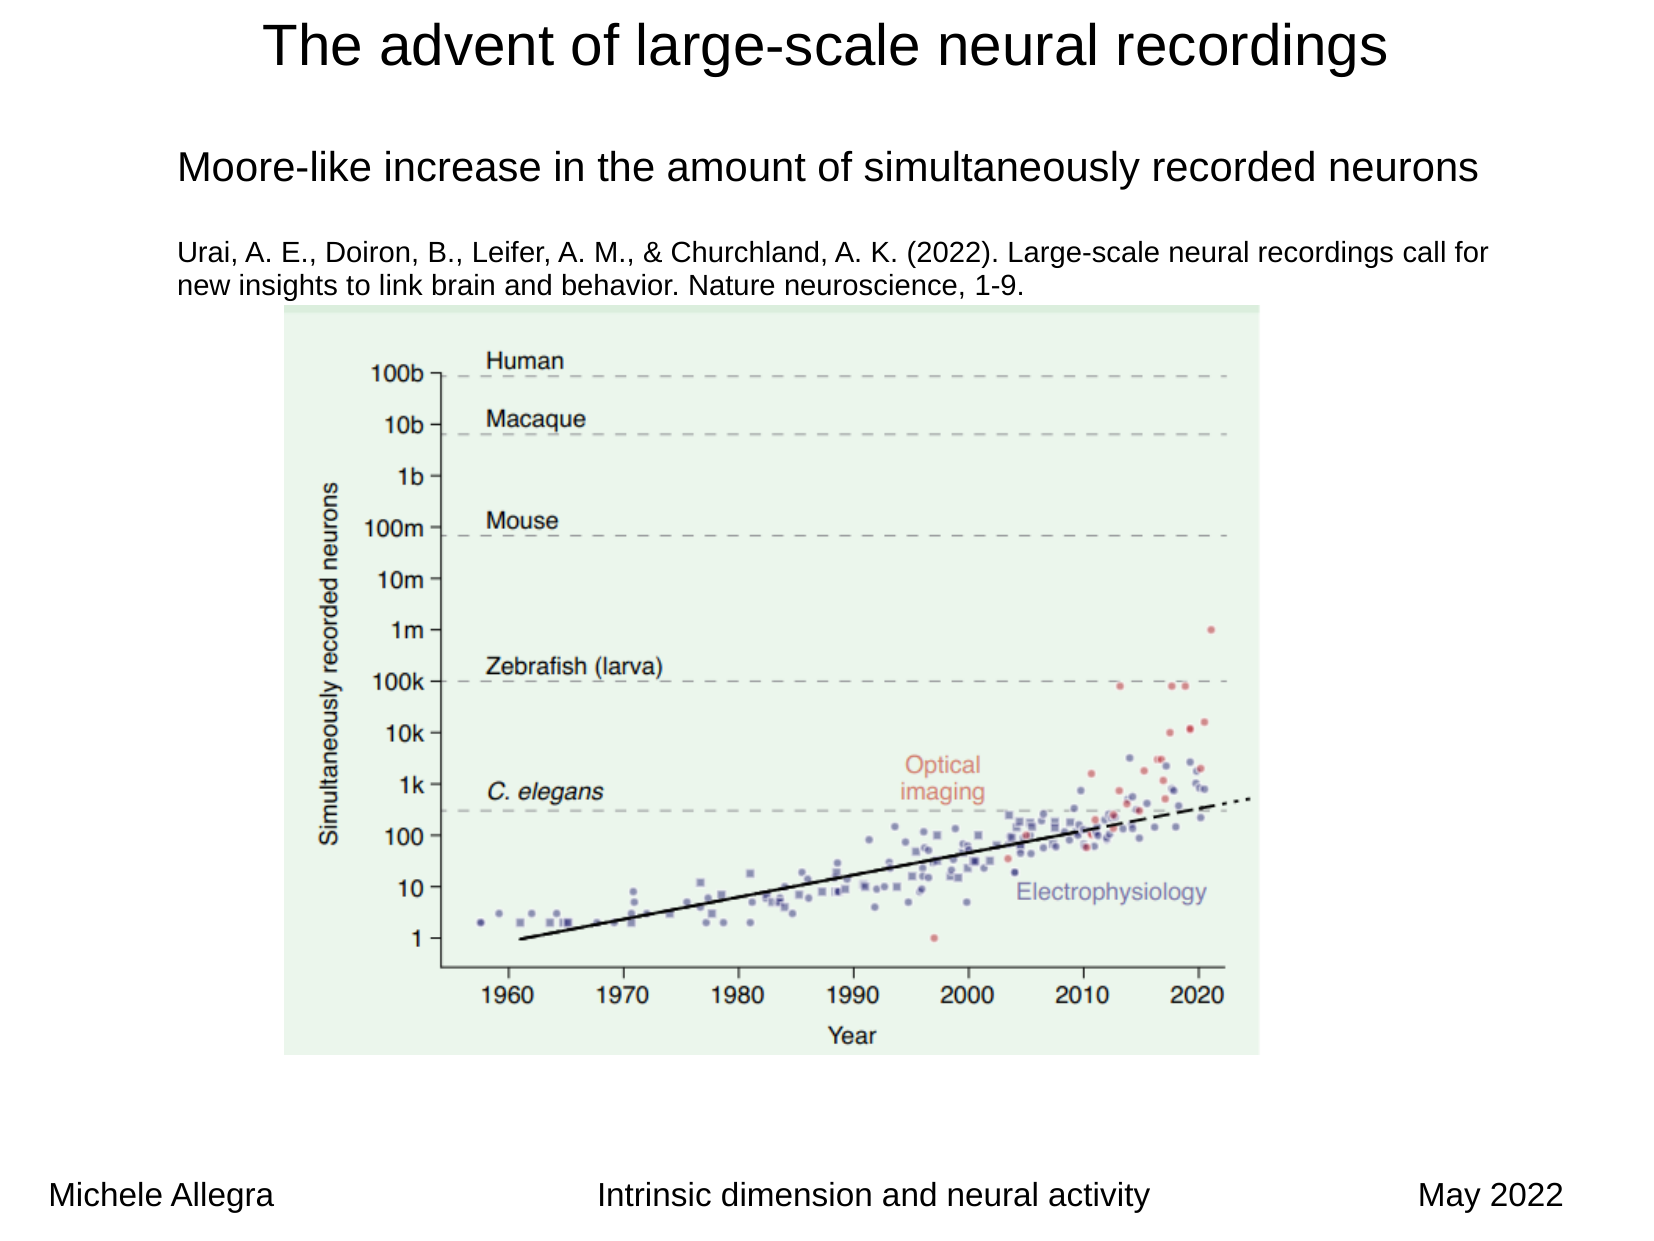

# The advent of large-scale neural recordings
Moore-like increase in the amount of simultaneously recorded neurons
Urai, A. E., Doiron, B., Leifer, A. M., & Churchland, A. K. (2022). Large-scale neural recordings call for new insights to link brain and behavior. Nature neuroscience, 1-9.
Michele Allegra Intrinsic dimension and neural activity May 2022